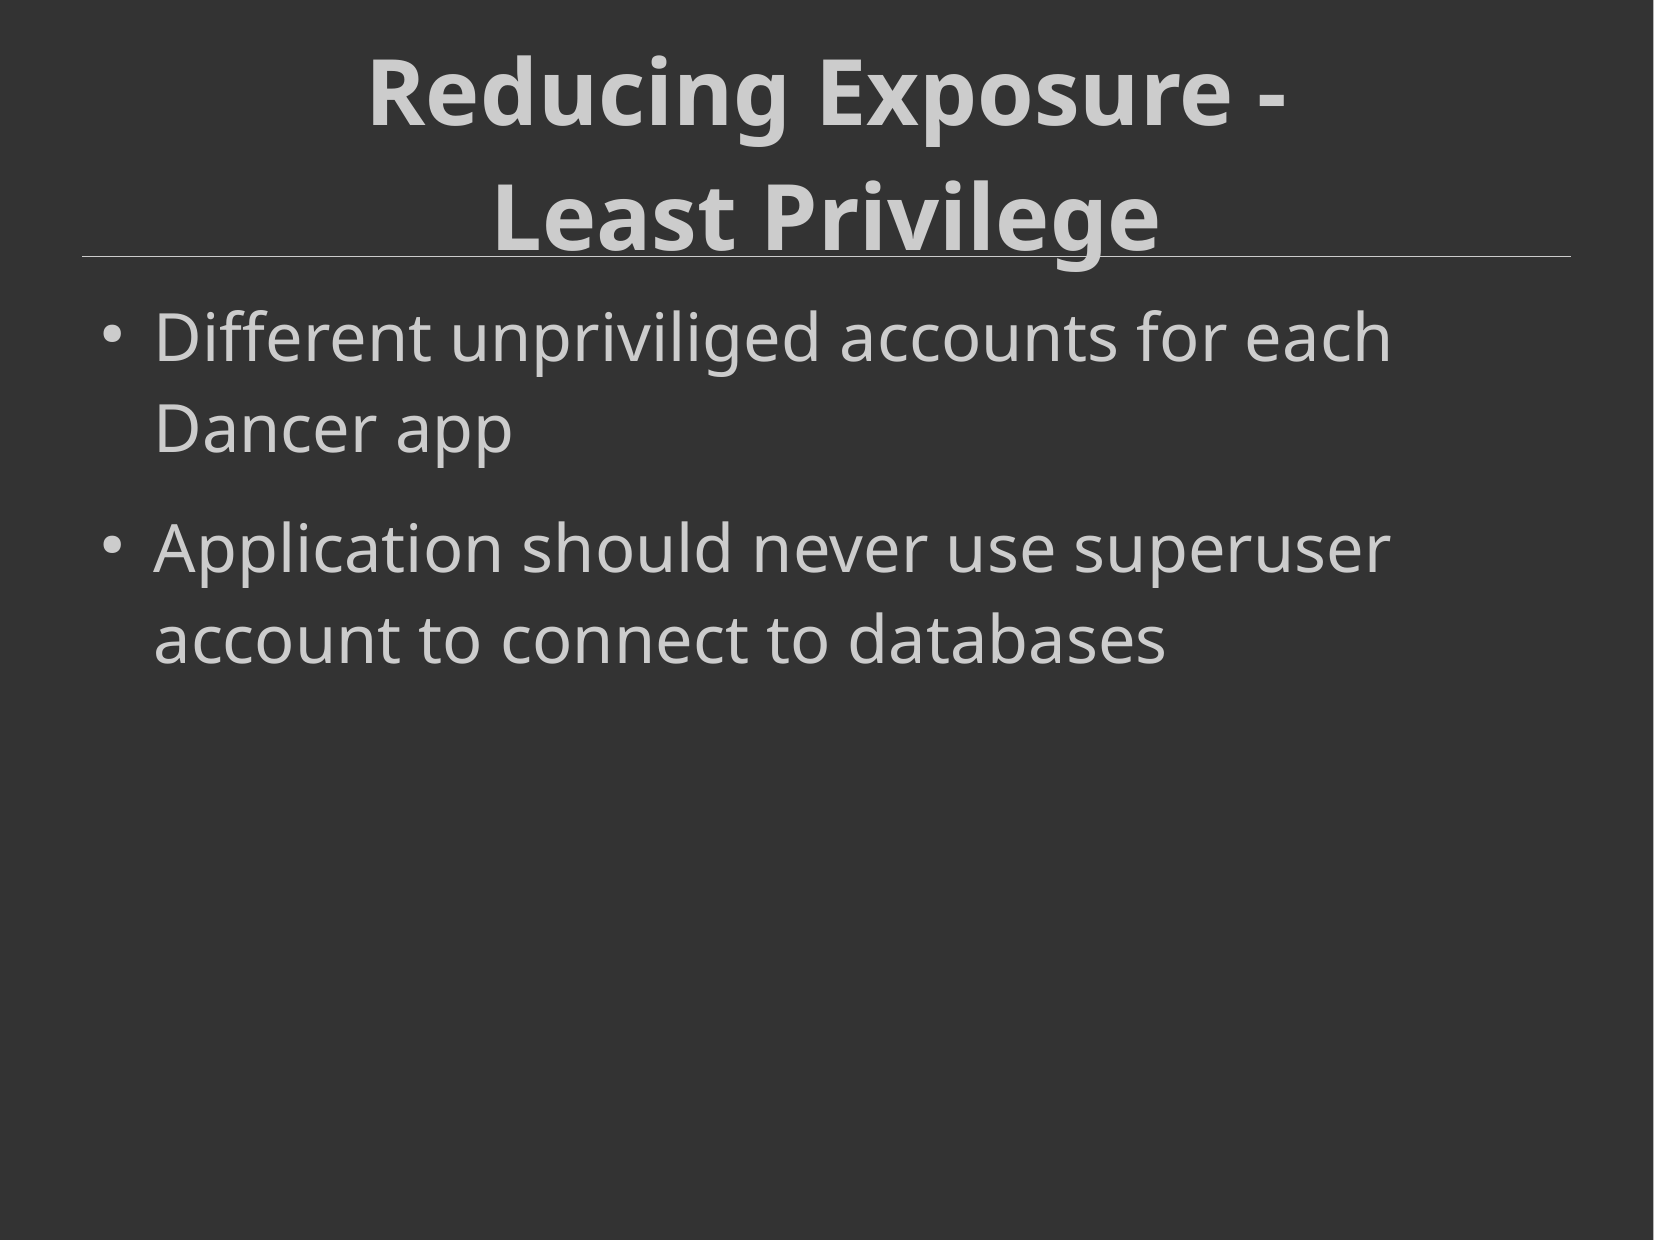

# Reducing Exposure - Least Privilege
Different unpriviliged accounts for each Dancer app
Application should never use superuser account to connect to databases